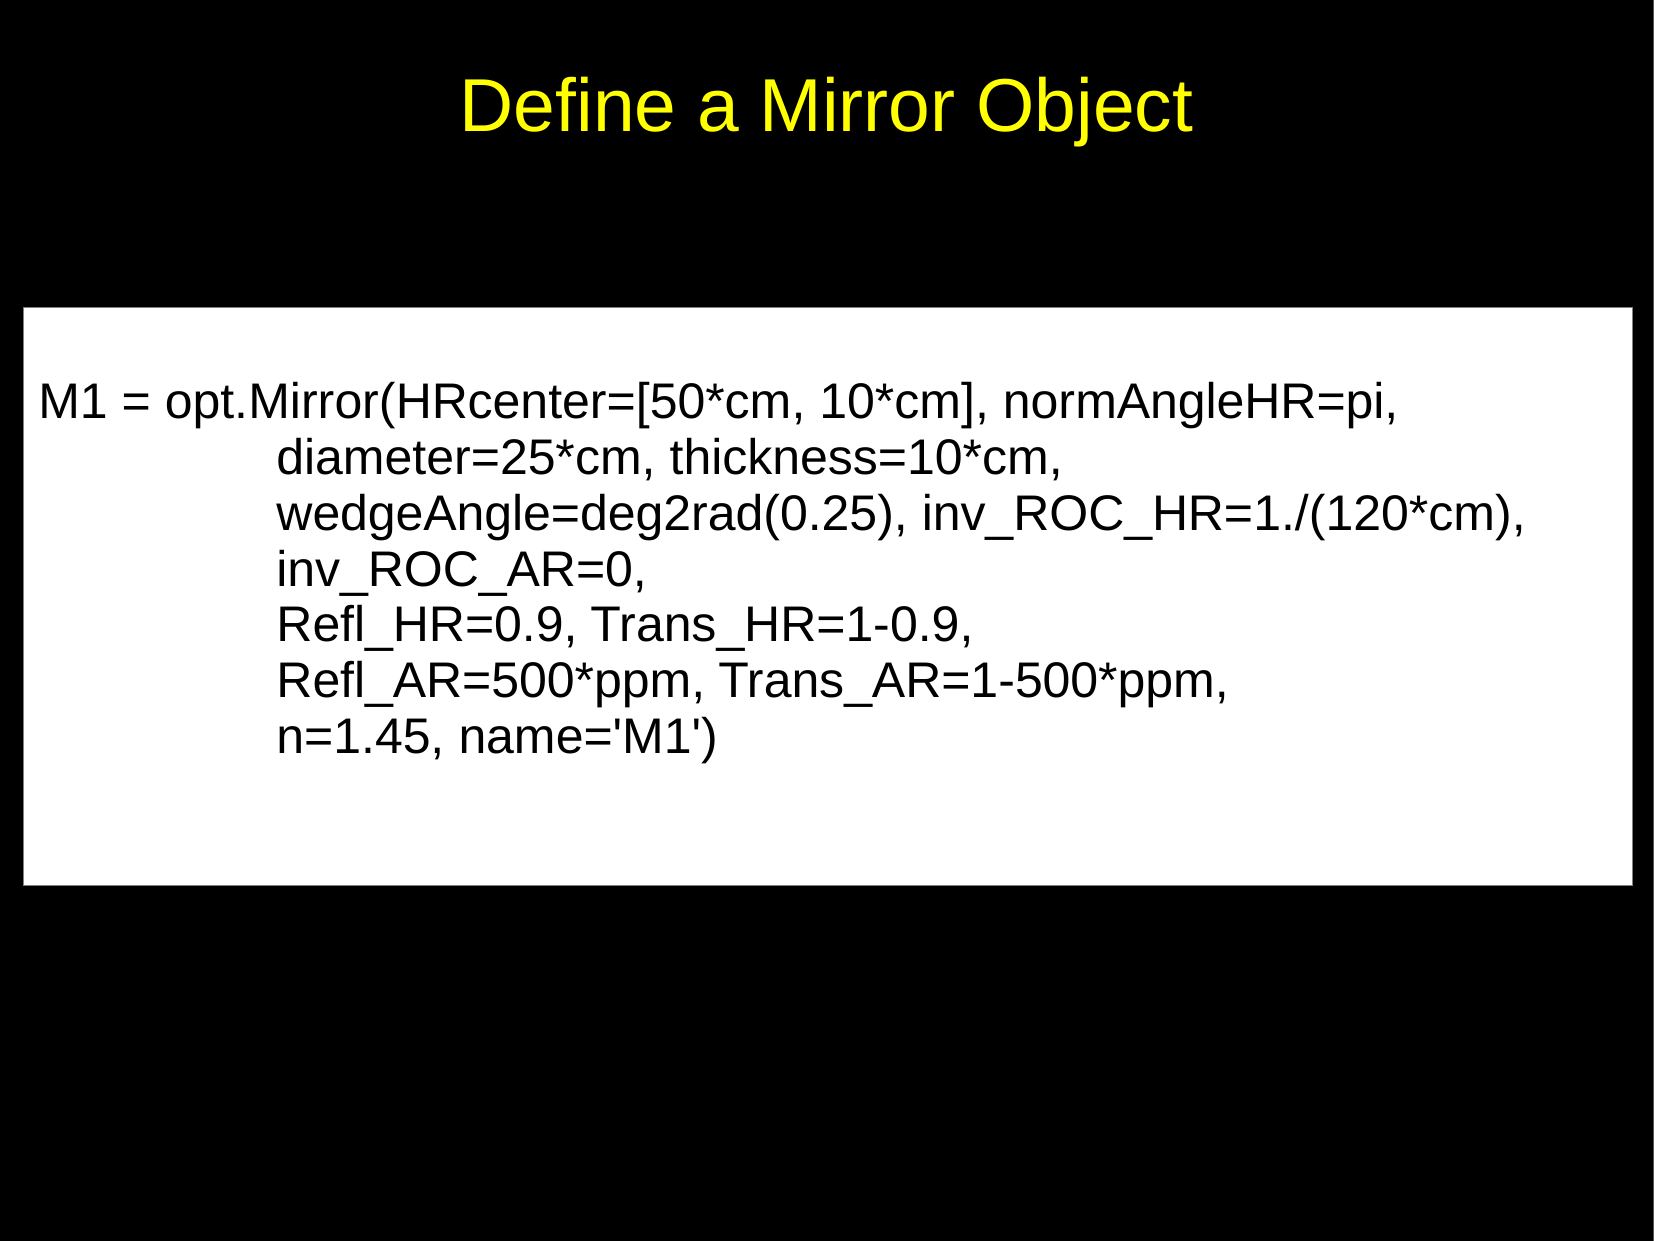

Define a Mirror Object
M1 = opt.Mirror(HRcenter=[50*cm, 10*cm], normAngleHR=pi,
 diameter=25*cm, thickness=10*cm,
 wedgeAngle=deg2rad(0.25), inv_ROC_HR=1./(120*cm),
 inv_ROC_AR=0,
 Refl_HR=0.9, Trans_HR=1-0.9,
 Refl_AR=500*ppm, Trans_AR=1-500*ppm,
 n=1.45, name='M1')